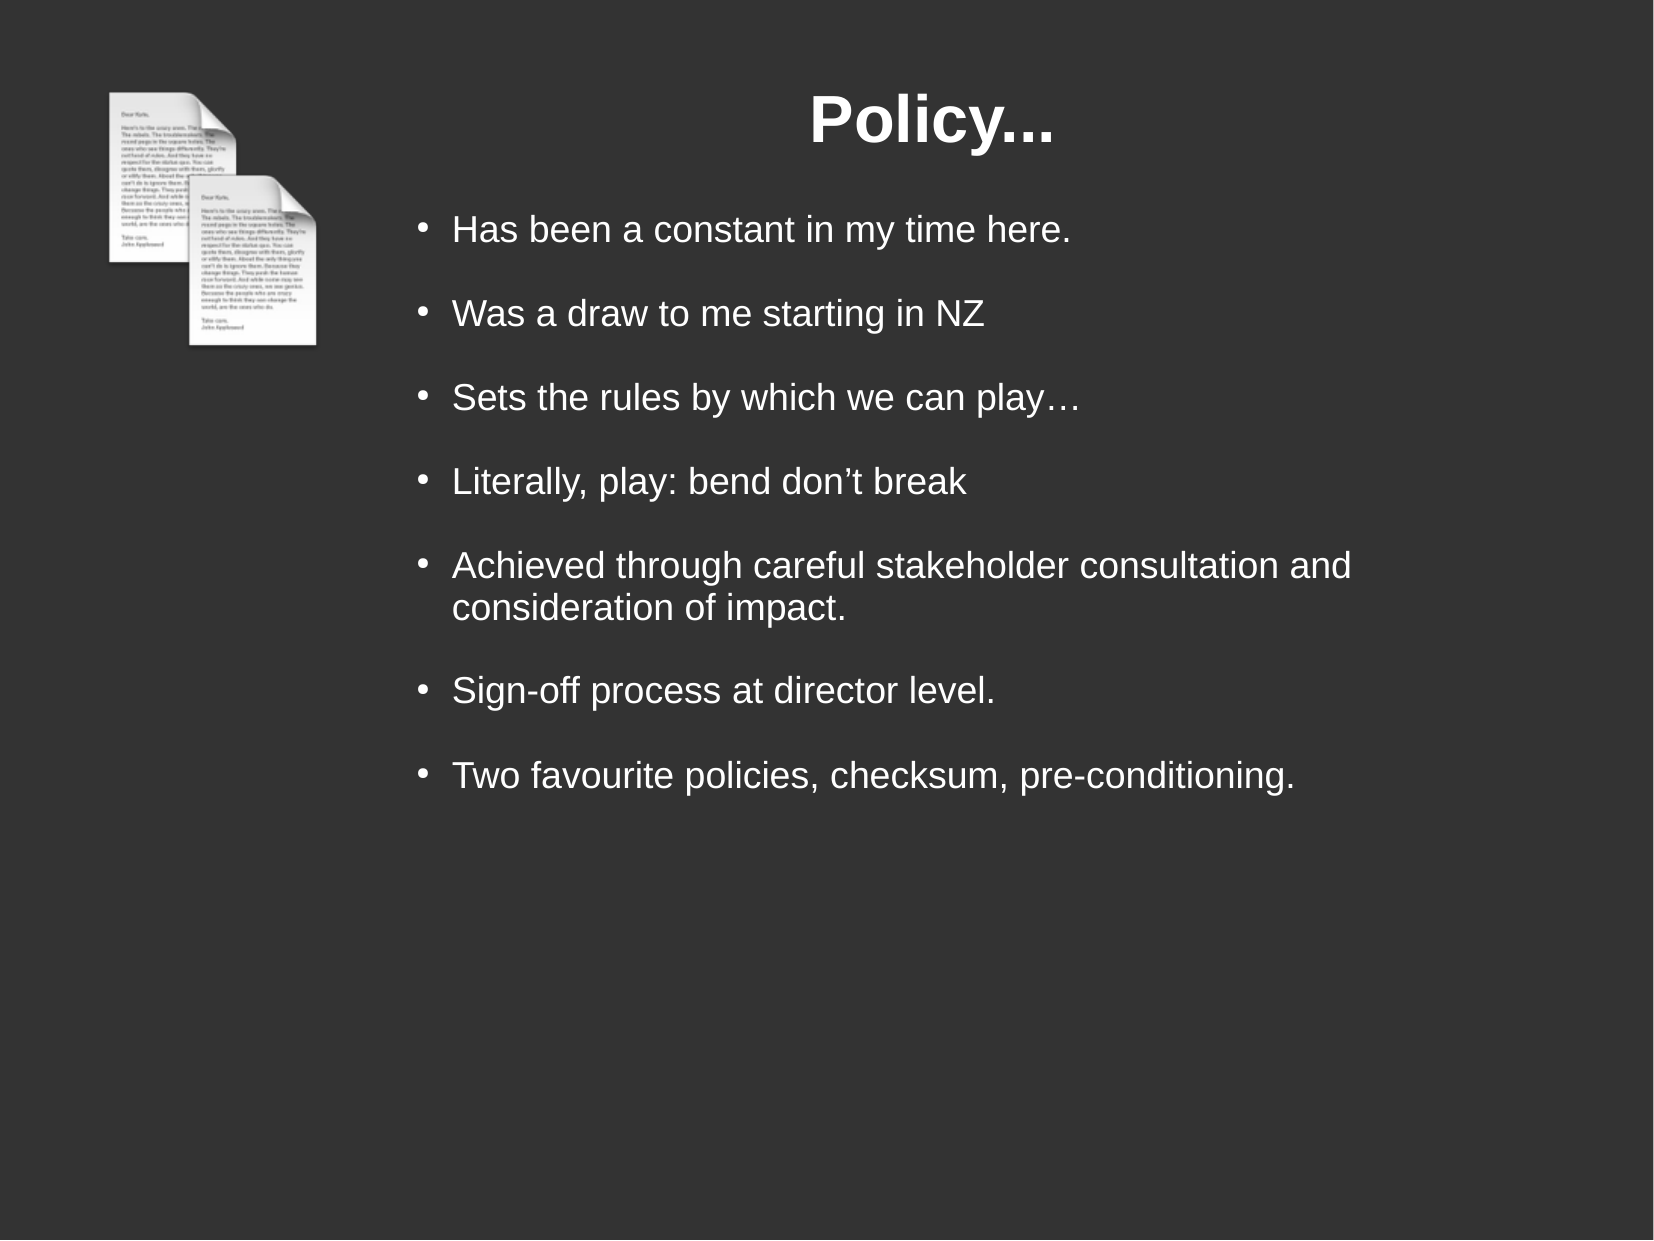

# Policy...
Has been a constant in my time here.
Was a draw to me starting in NZ
Sets the rules by which we can play…
Literally, play: bend don’t break
Achieved through careful stakeholder consultation and consideration of impact.
Sign-off process at director level.
Two favourite policies, checksum, pre-conditioning.